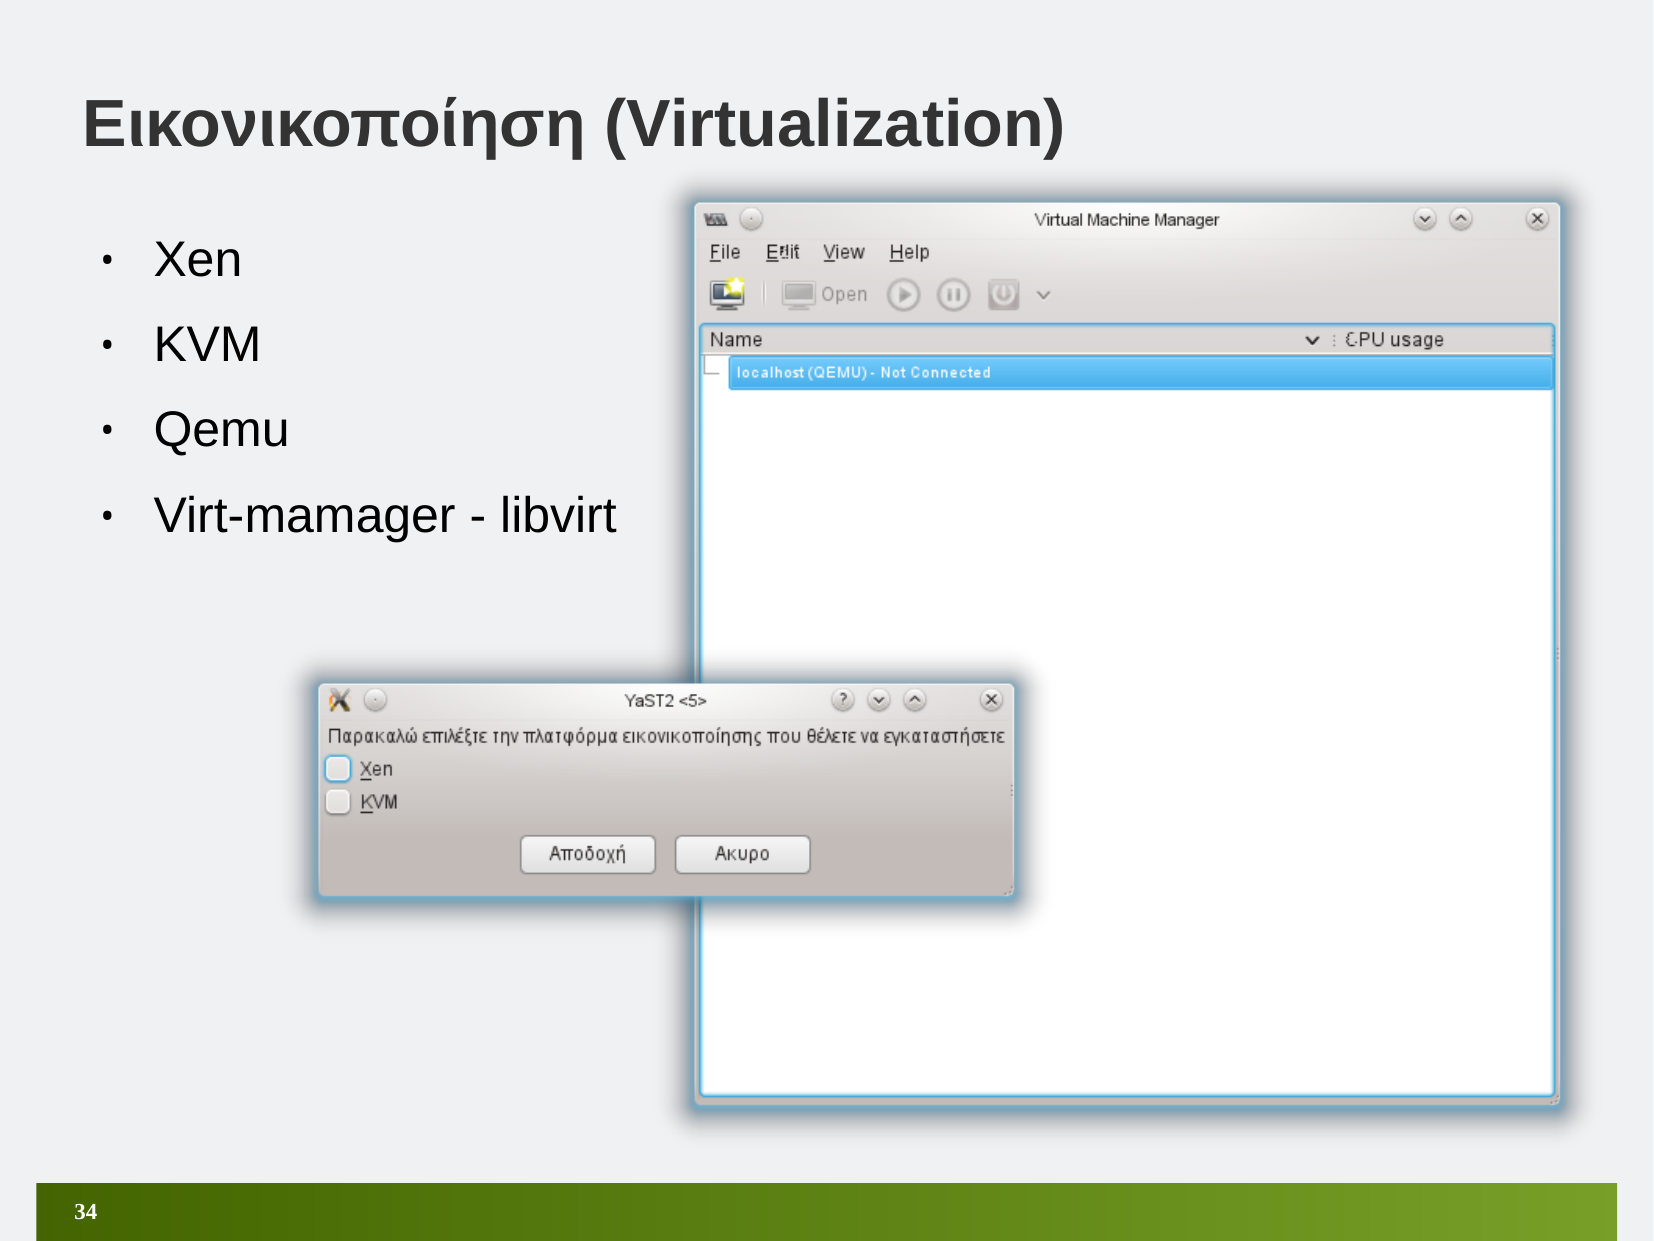

# Εικονικοποίηση (Virtualization)
Xen
KVM
Qemu
Virt-mamager - libvirt
34